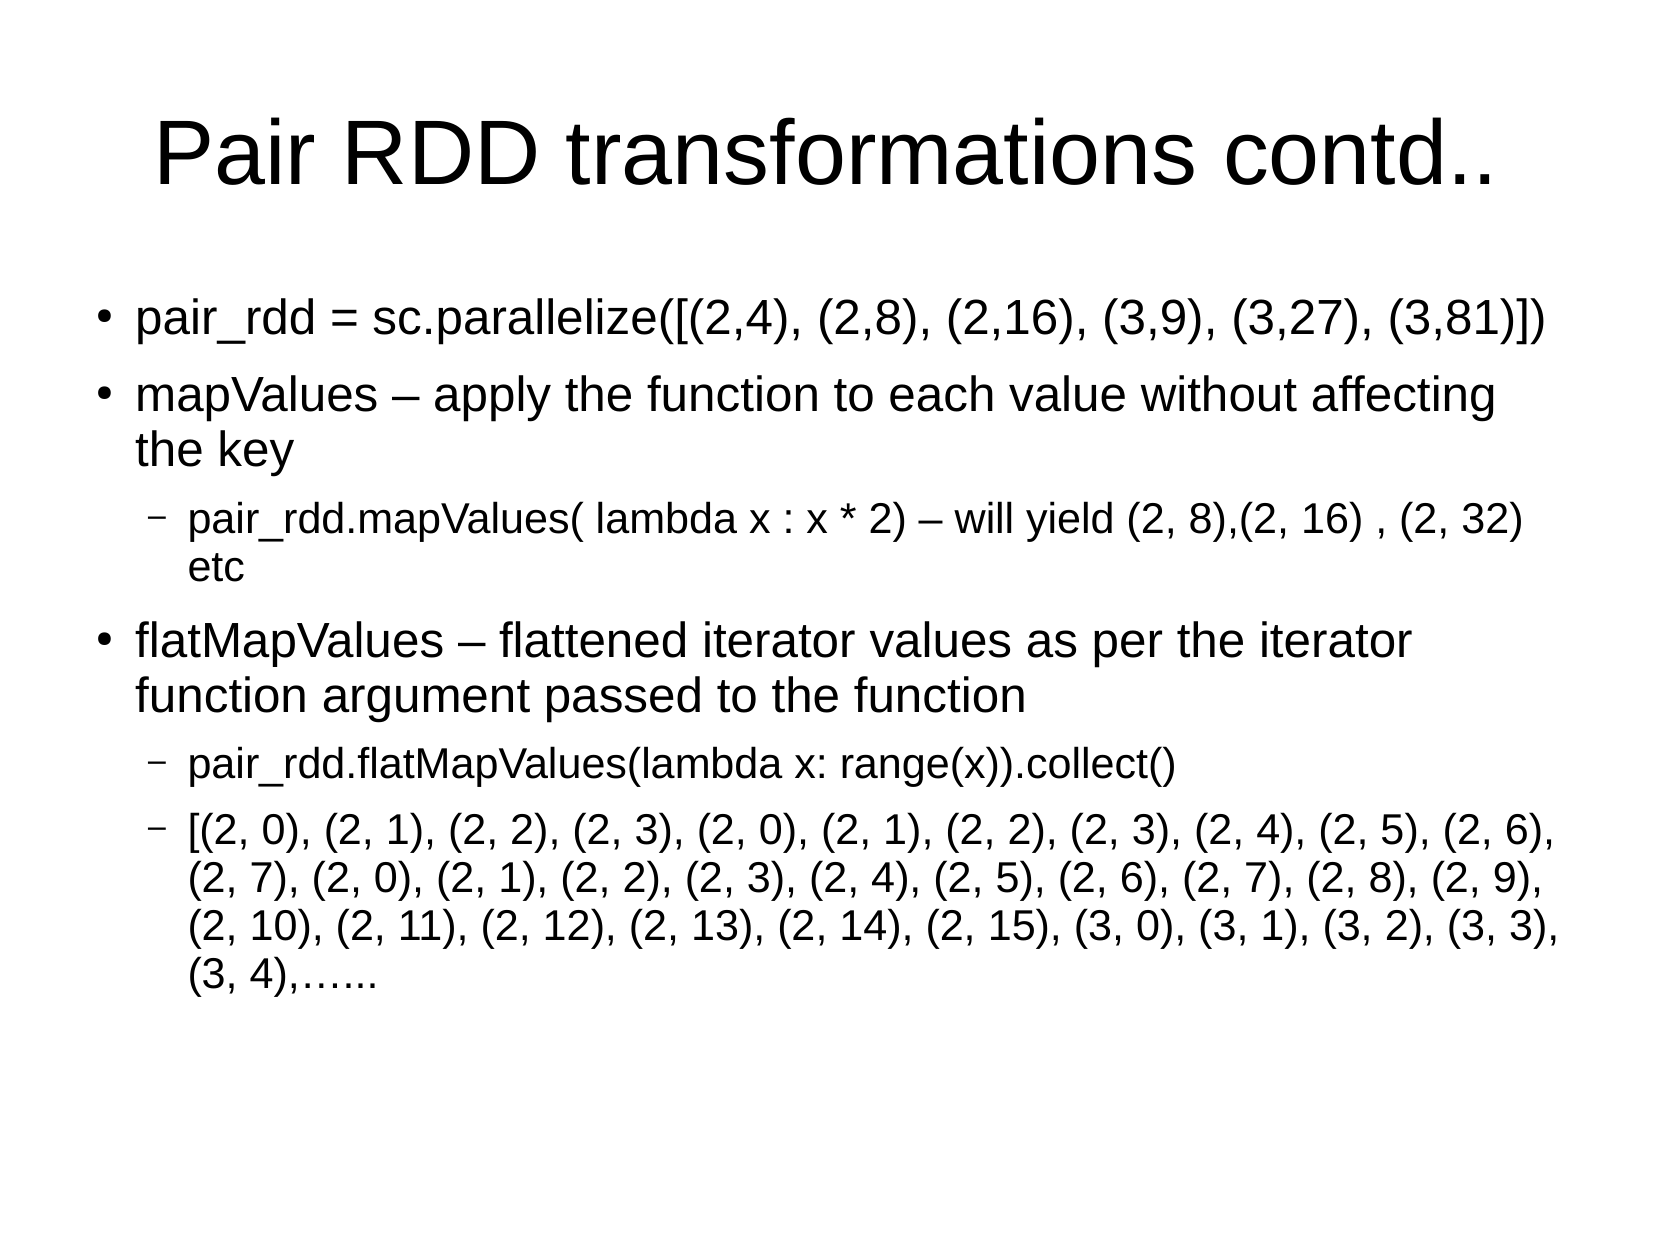

# Pair RDD transformations contd..
pair_rdd = sc.parallelize([(2,4), (2,8), (2,16), (3,9), (3,27), (3,81)])
mapValues – apply the function to each value without affecting the key
pair_rdd.mapValues( lambda x : x * 2) – will yield (2, 8),(2, 16) , (2, 32) etc
flatMapValues – flattened iterator values as per the iterator function argument passed to the function
pair_rdd.flatMapValues(lambda x: range(x)).collect()
[(2, 0), (2, 1), (2, 2), (2, 3), (2, 0), (2, 1), (2, 2), (2, 3), (2, 4), (2, 5), (2, 6), (2, 7), (2, 0), (2, 1), (2, 2), (2, 3), (2, 4), (2, 5), (2, 6), (2, 7), (2, 8), (2, 9), (2, 10), (2, 11), (2, 12), (2, 13), (2, 14), (2, 15), (3, 0), (3, 1), (3, 2), (3, 3), (3, 4),…...